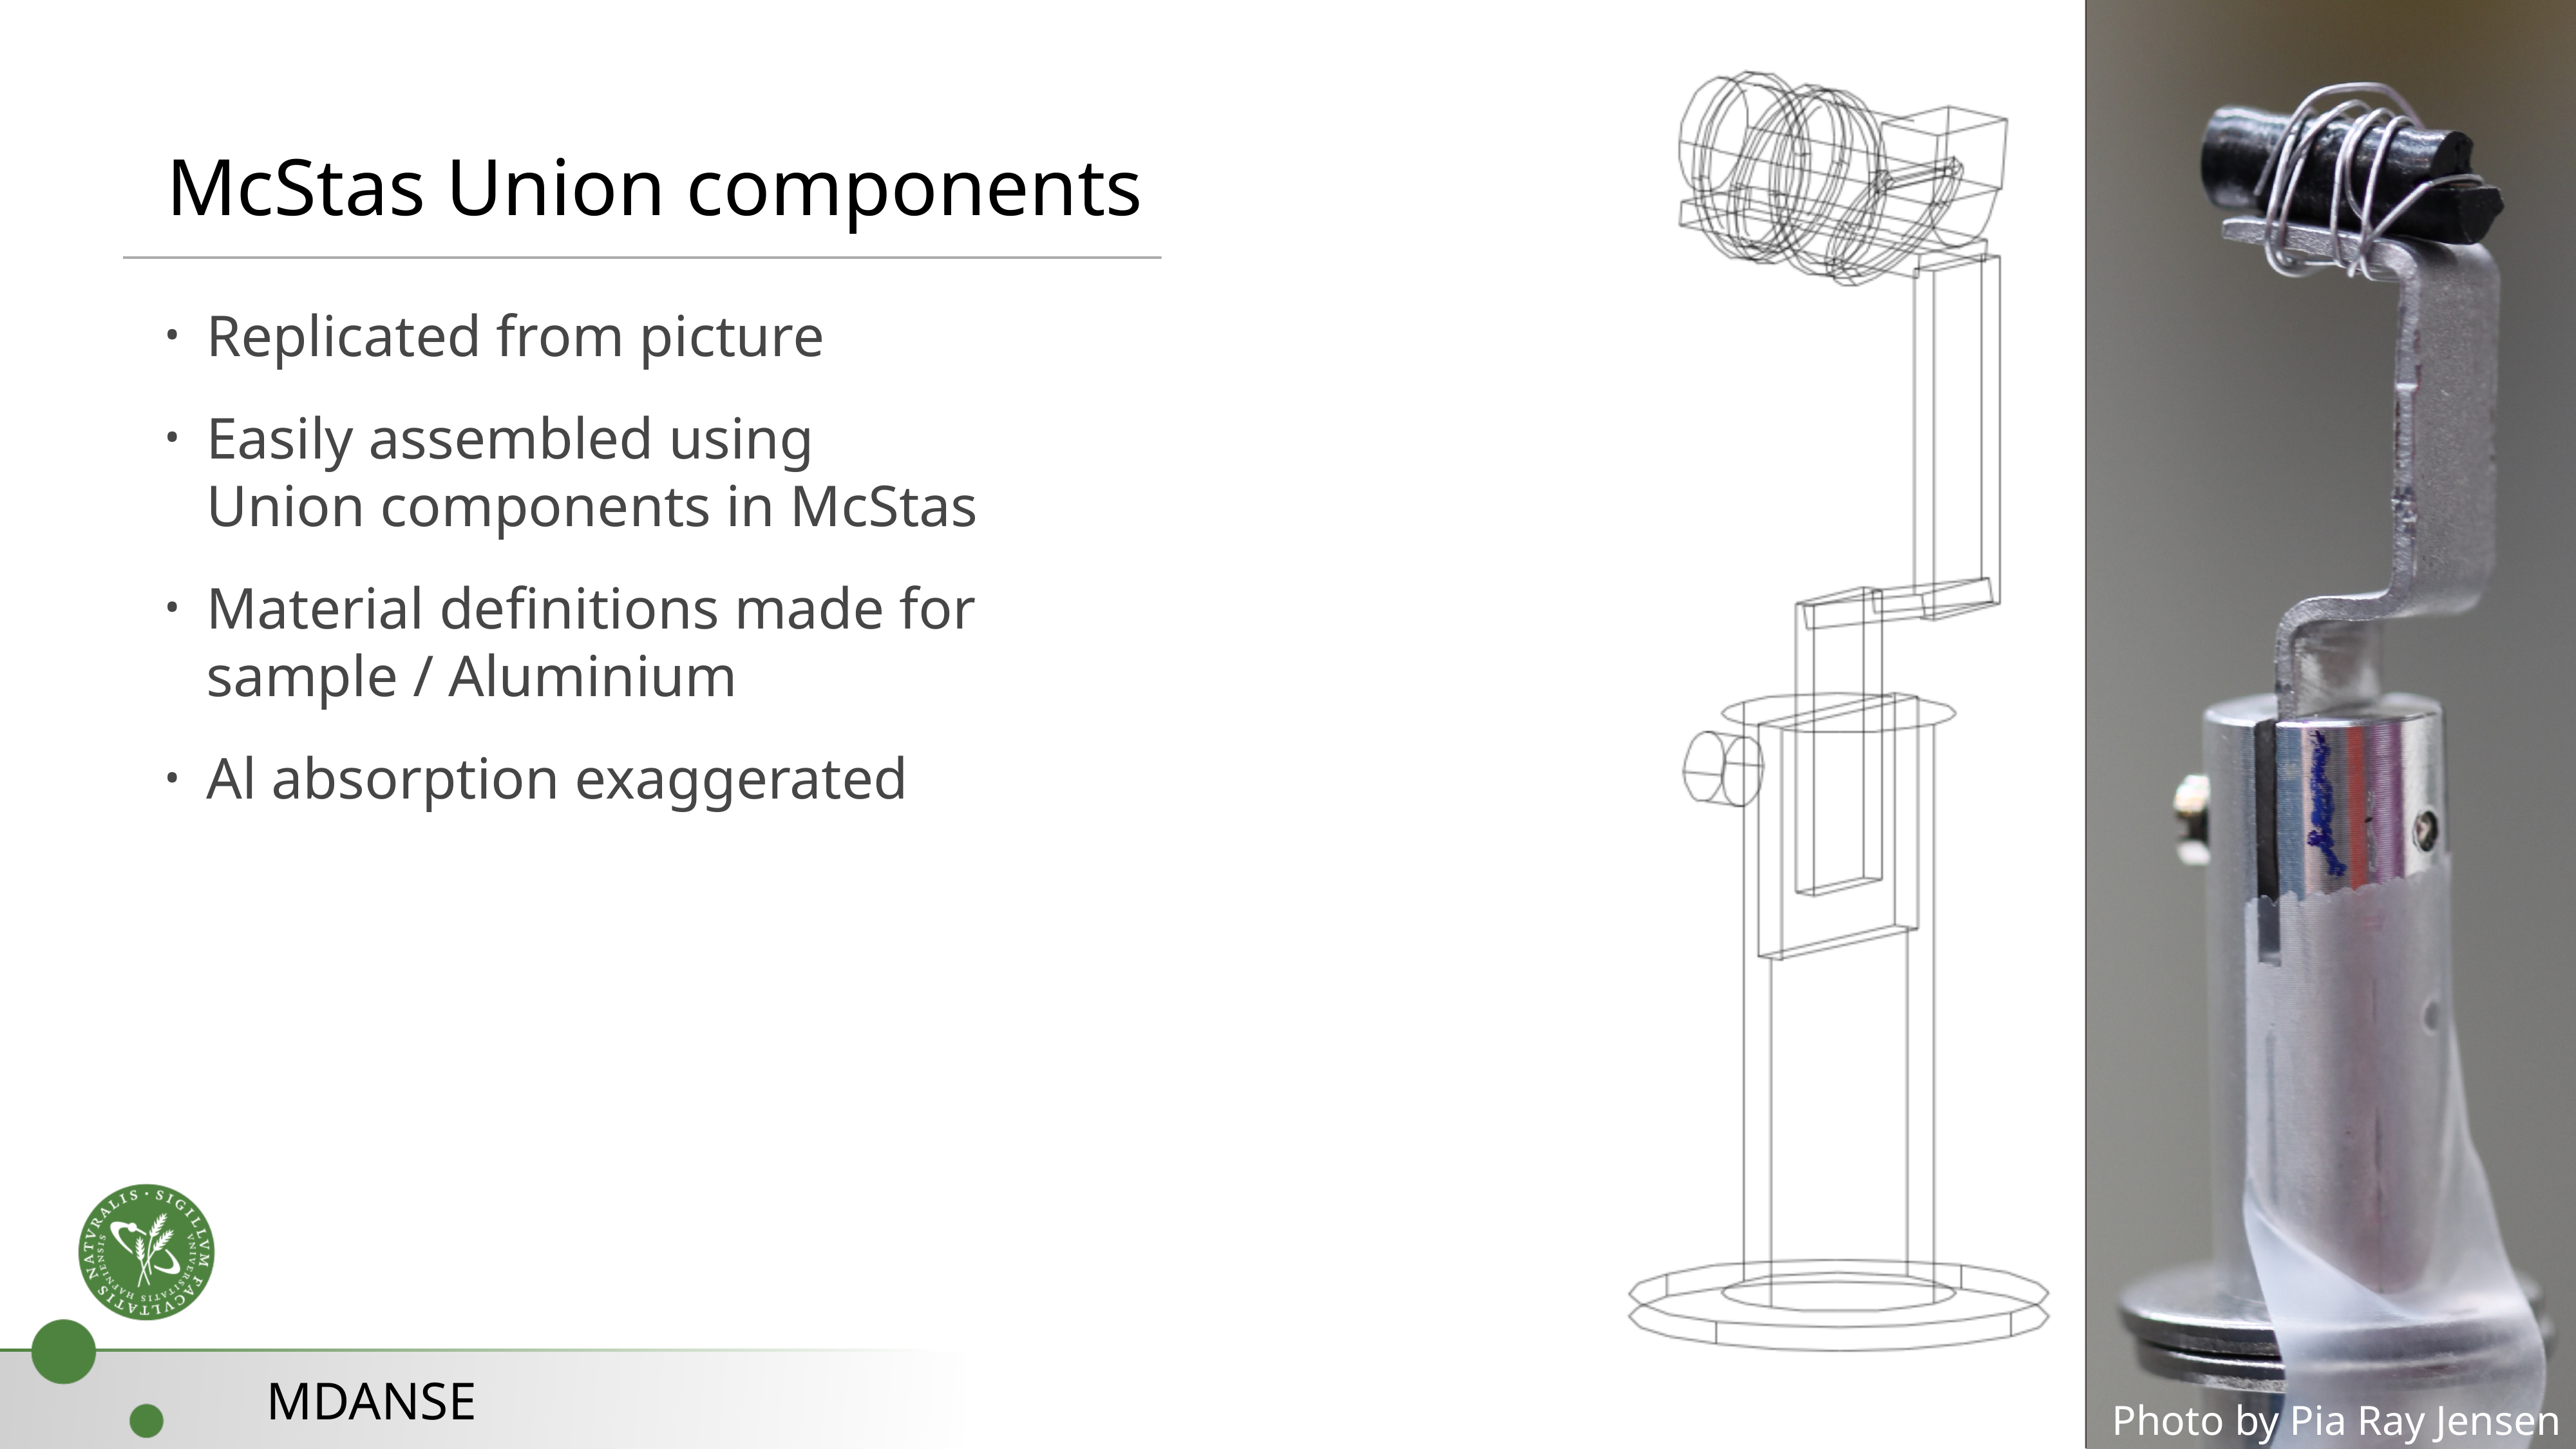

# McStas Union components
Replicated from picture
Easily assembled using Union components in McStas
Material definitions made for sample / Aluminium
Al absorption exaggerated
Photo by Pia Ray Jensen